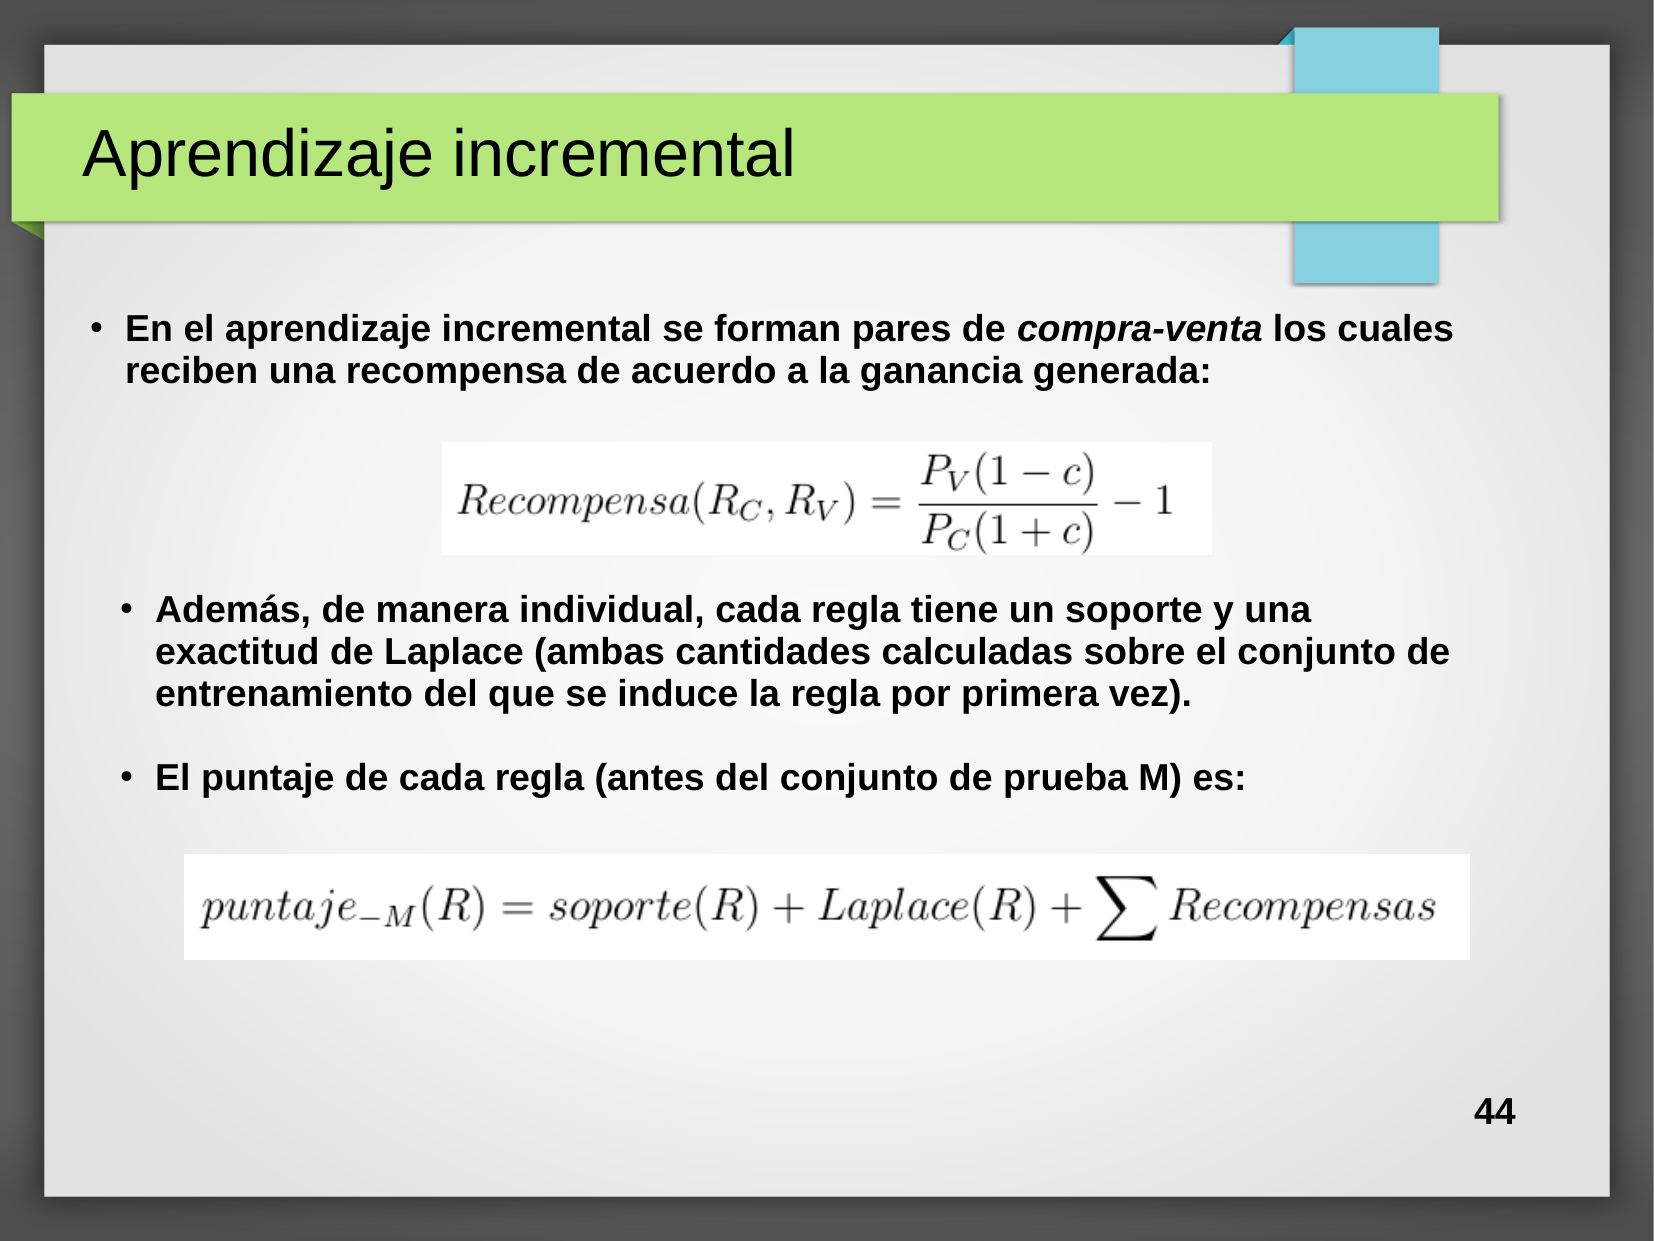

# Aprendizaje incremental
En el aprendizaje incremental se forman pares de compra-venta los cuales reciben una recompensa de acuerdo a la ganancia generada:
Además, de manera individual, cada regla tiene un soporte y una exactitud de Laplace (ambas cantidades calculadas sobre el conjunto de entrenamiento del que se induce la regla por primera vez).
El puntaje de cada regla (antes del conjunto de prueba M) es: